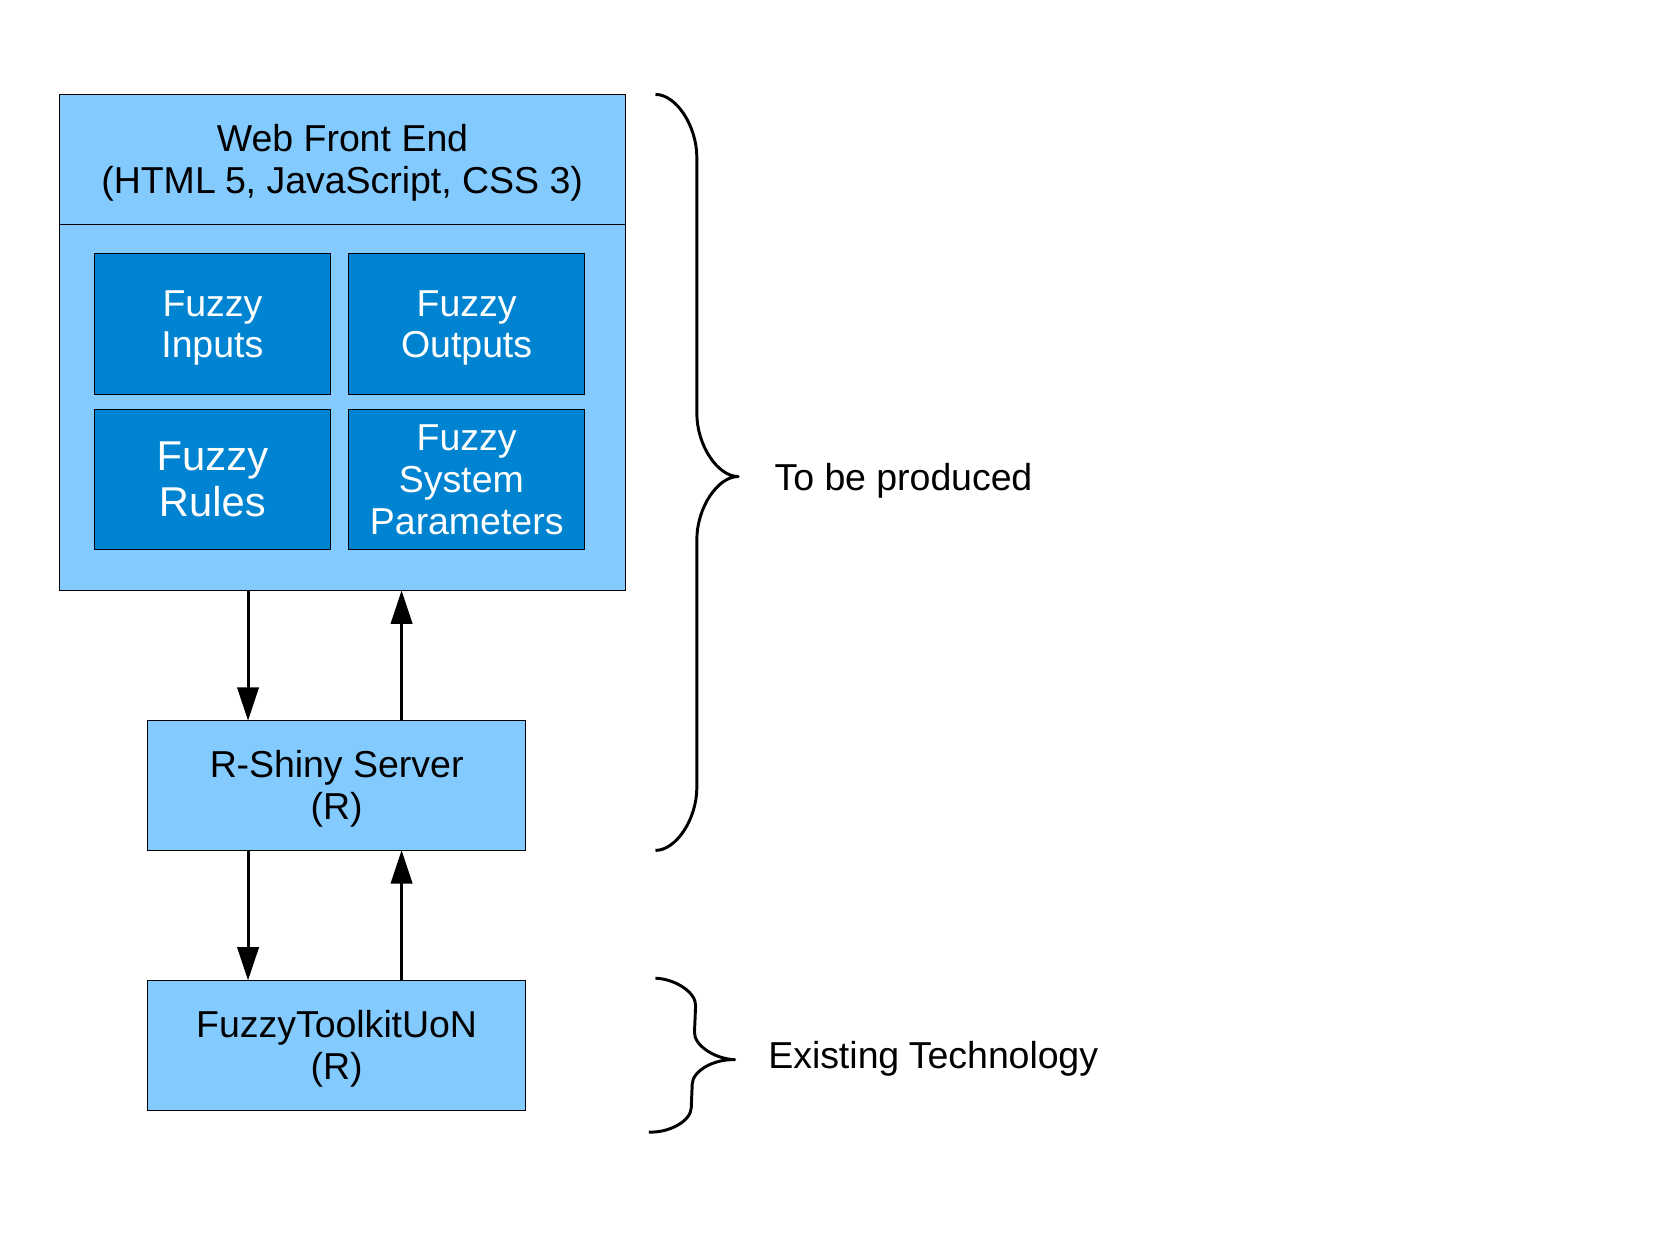

Web Front End
(HTML 5, JavaScript, CSS 3)
Fuzzy
Inputs
Fuzzy
Outputs
Fuzzy
Rules
Fuzzy
System
Parameters
To be produced
R-Shiny Server
(R)
FuzzyToolkitUoN
(R)
Existing Technology